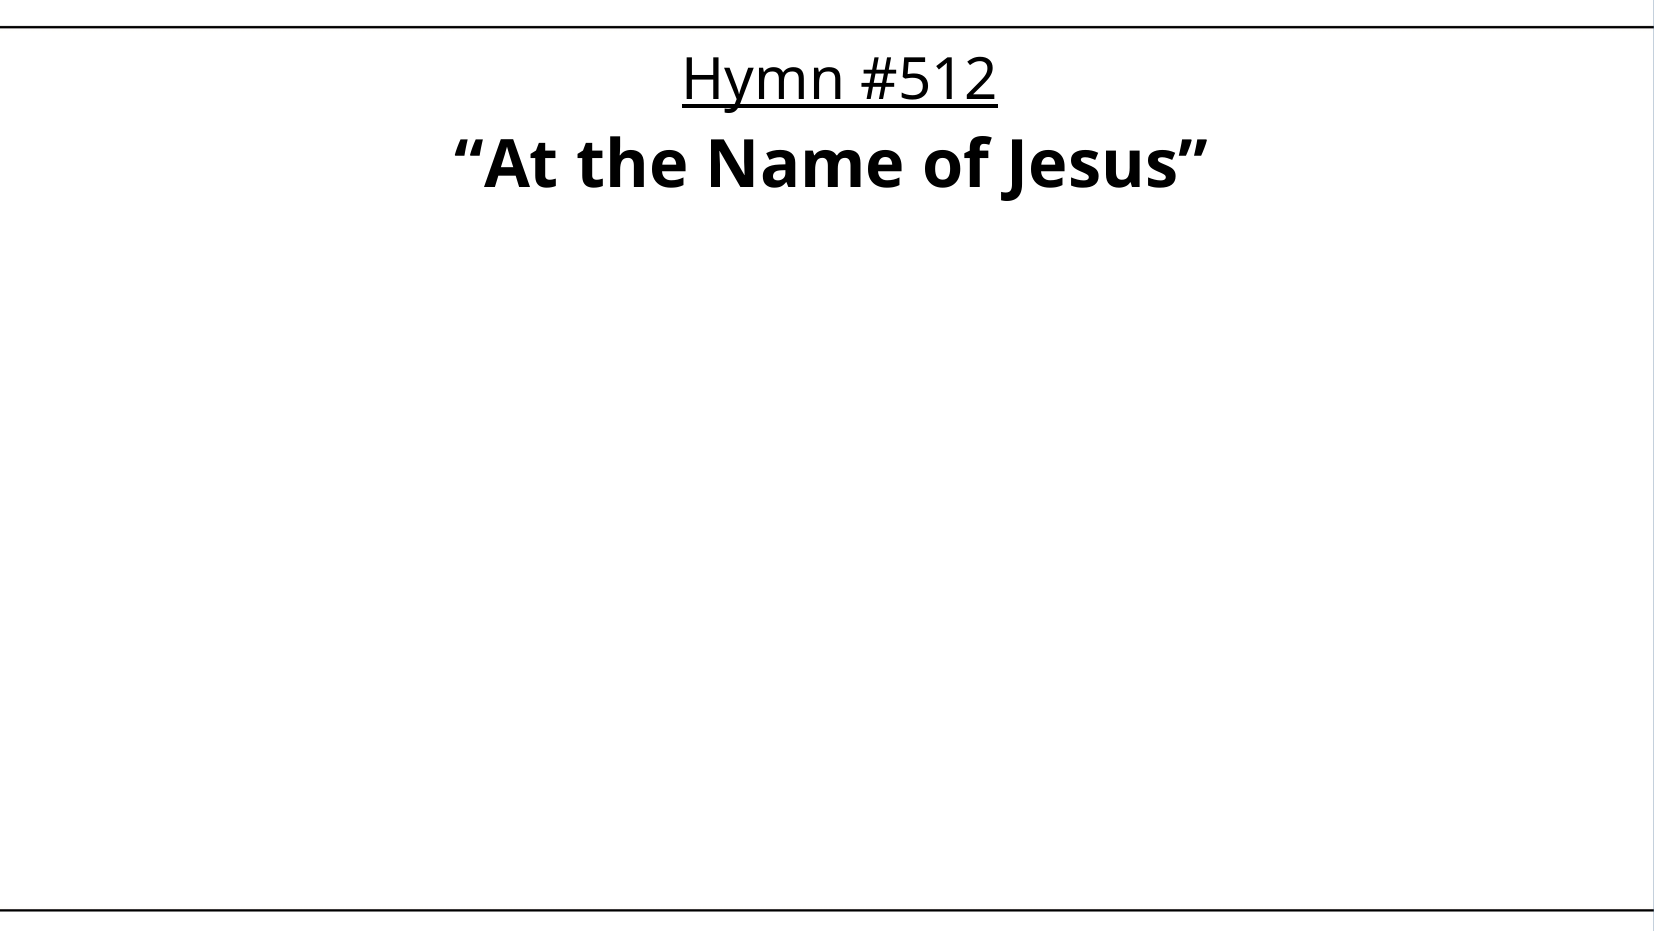

Hymn #512
“At the Name of Jesus”